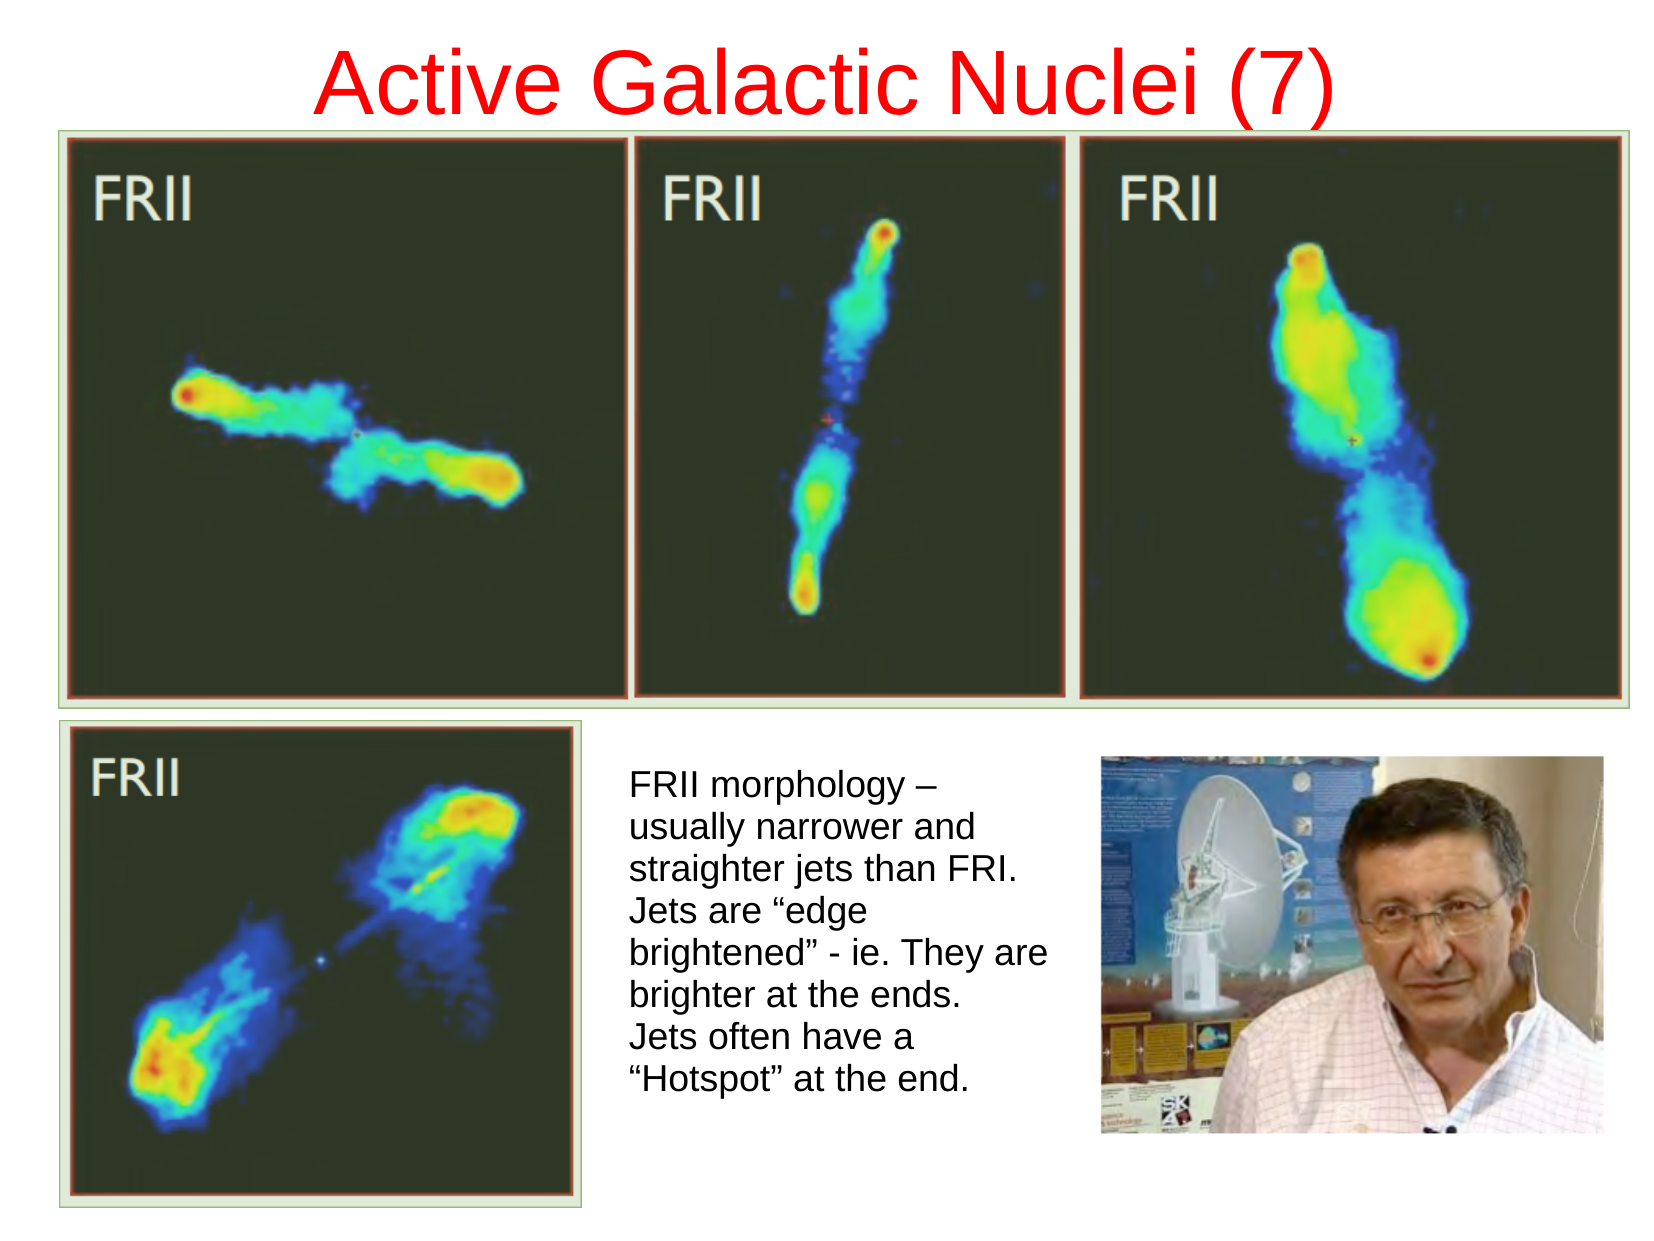

# Active Galactic Nuclei (7)
FRII morphology – usually narrower and straighter jets than FRI. Jets are “edge brightened” - ie. They are brighter at the ends.
Jets often have a “Hotspot” at the end.